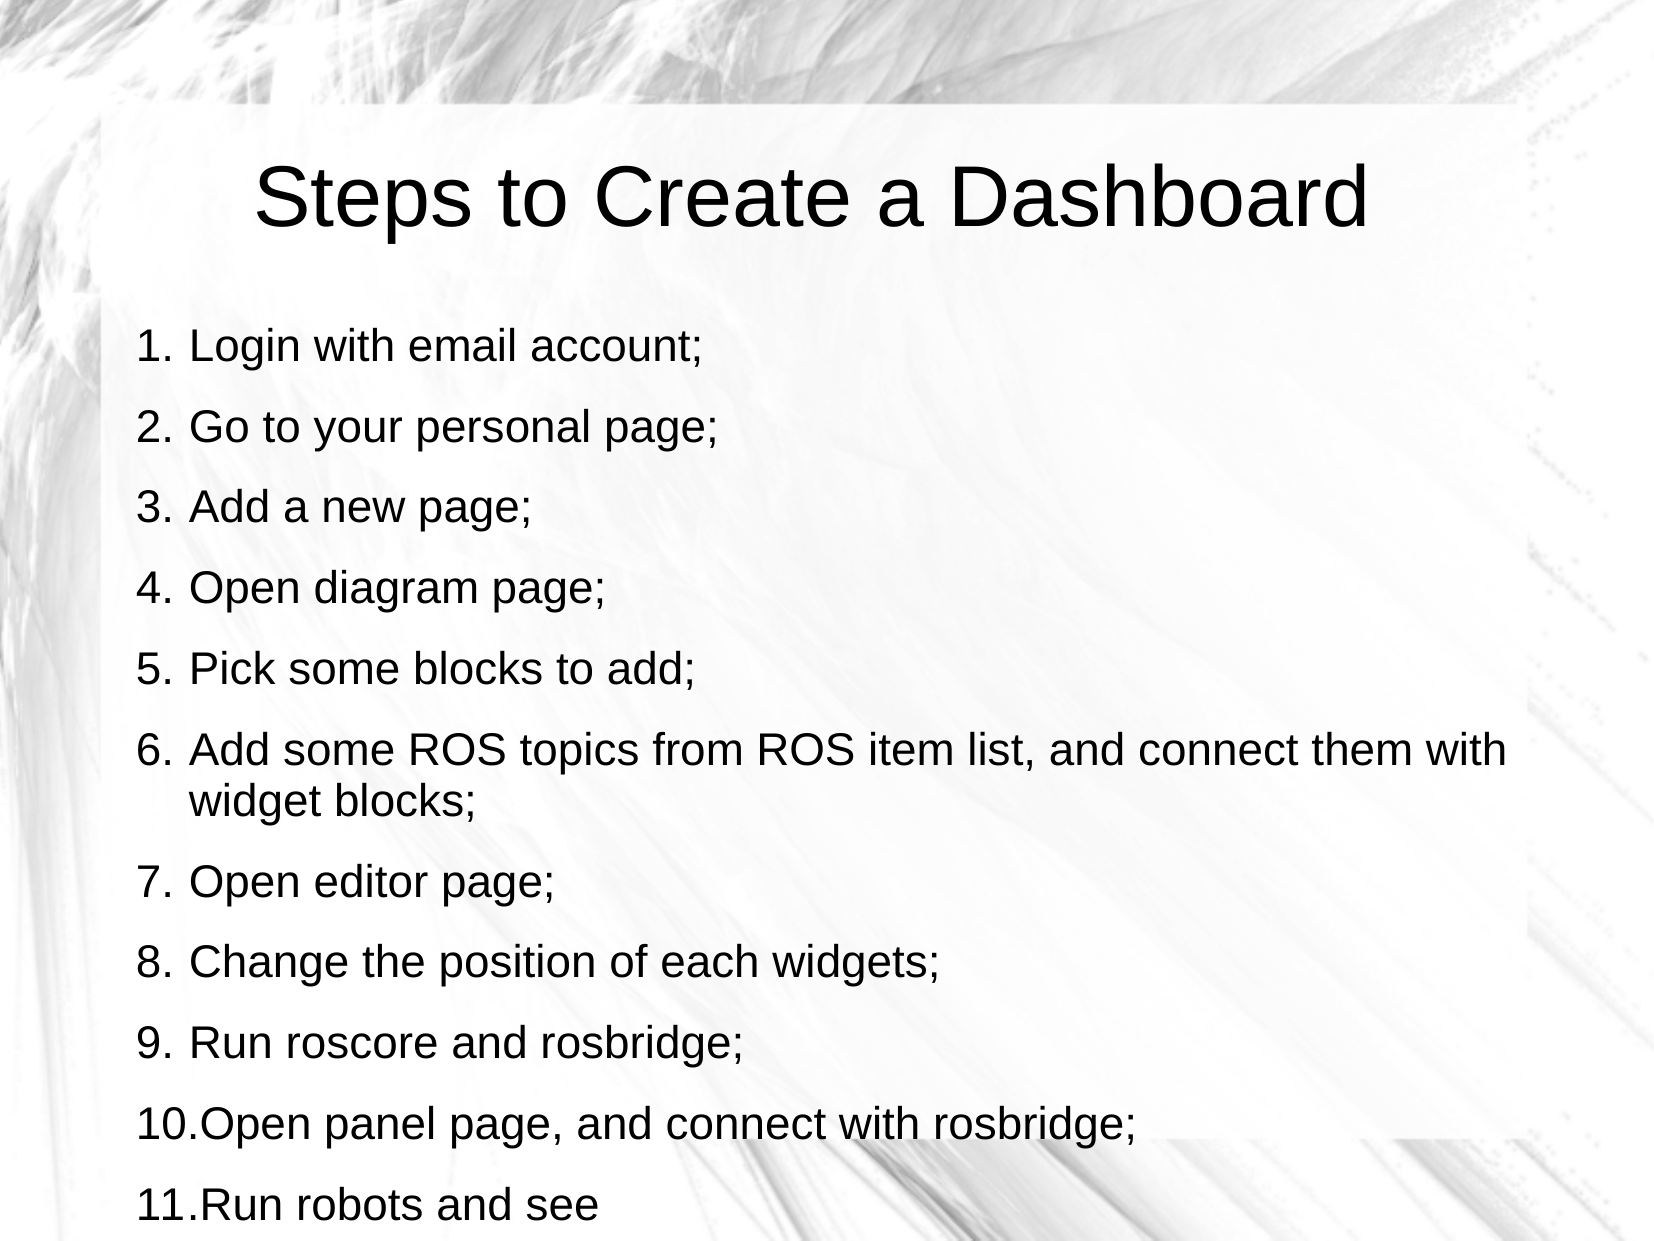

# Steps to Create a Dashboard
Login with email account;
Go to your personal page;
Add a new page;
Open diagram page;
Pick some blocks to add;
Add some ROS topics from ROS item list, and connect them with widget blocks;
Open editor page;
Change the position of each widgets;
Run roscore and rosbridge;
Open panel page, and connect with rosbridge;
Run robots and see